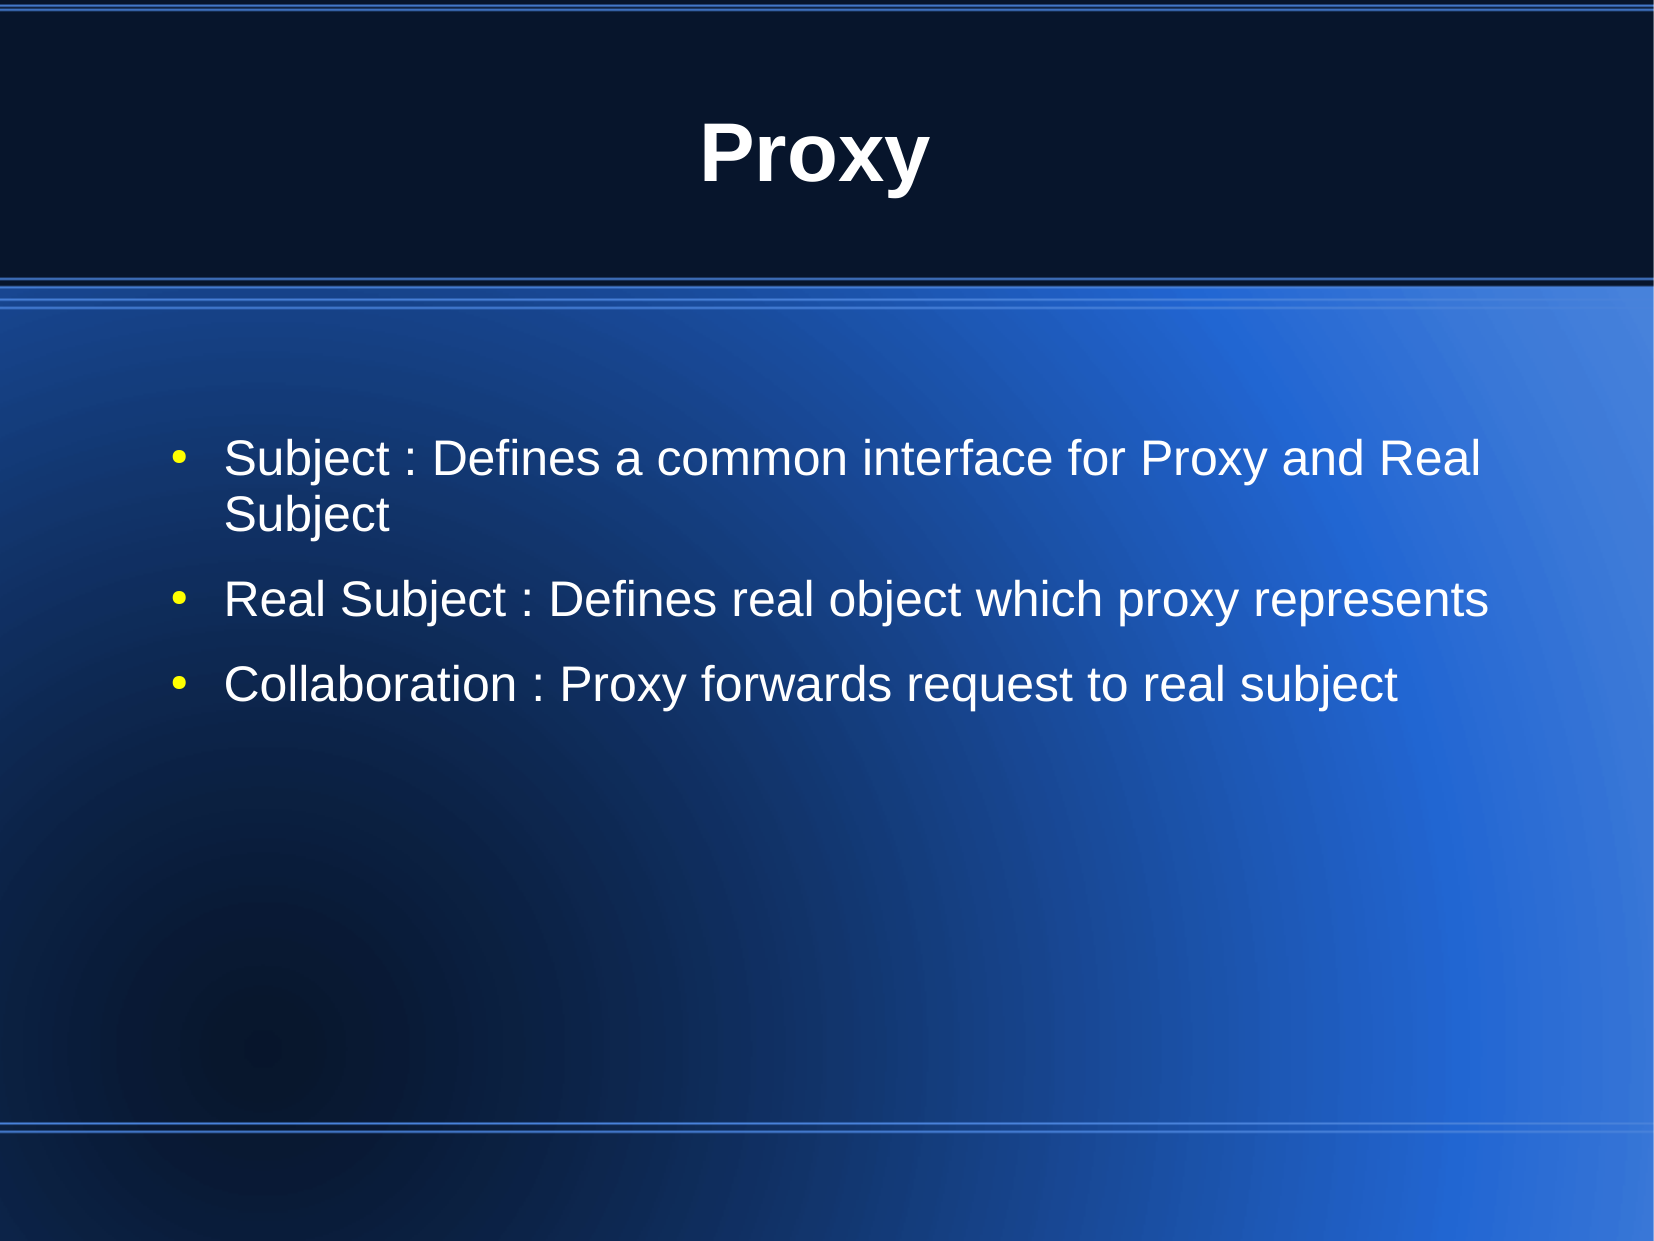

# Proxy
Subject : Defines a common interface for Proxy and Real Subject
Real Subject : Defines real object which proxy represents
Collaboration : Proxy forwards request to real subject